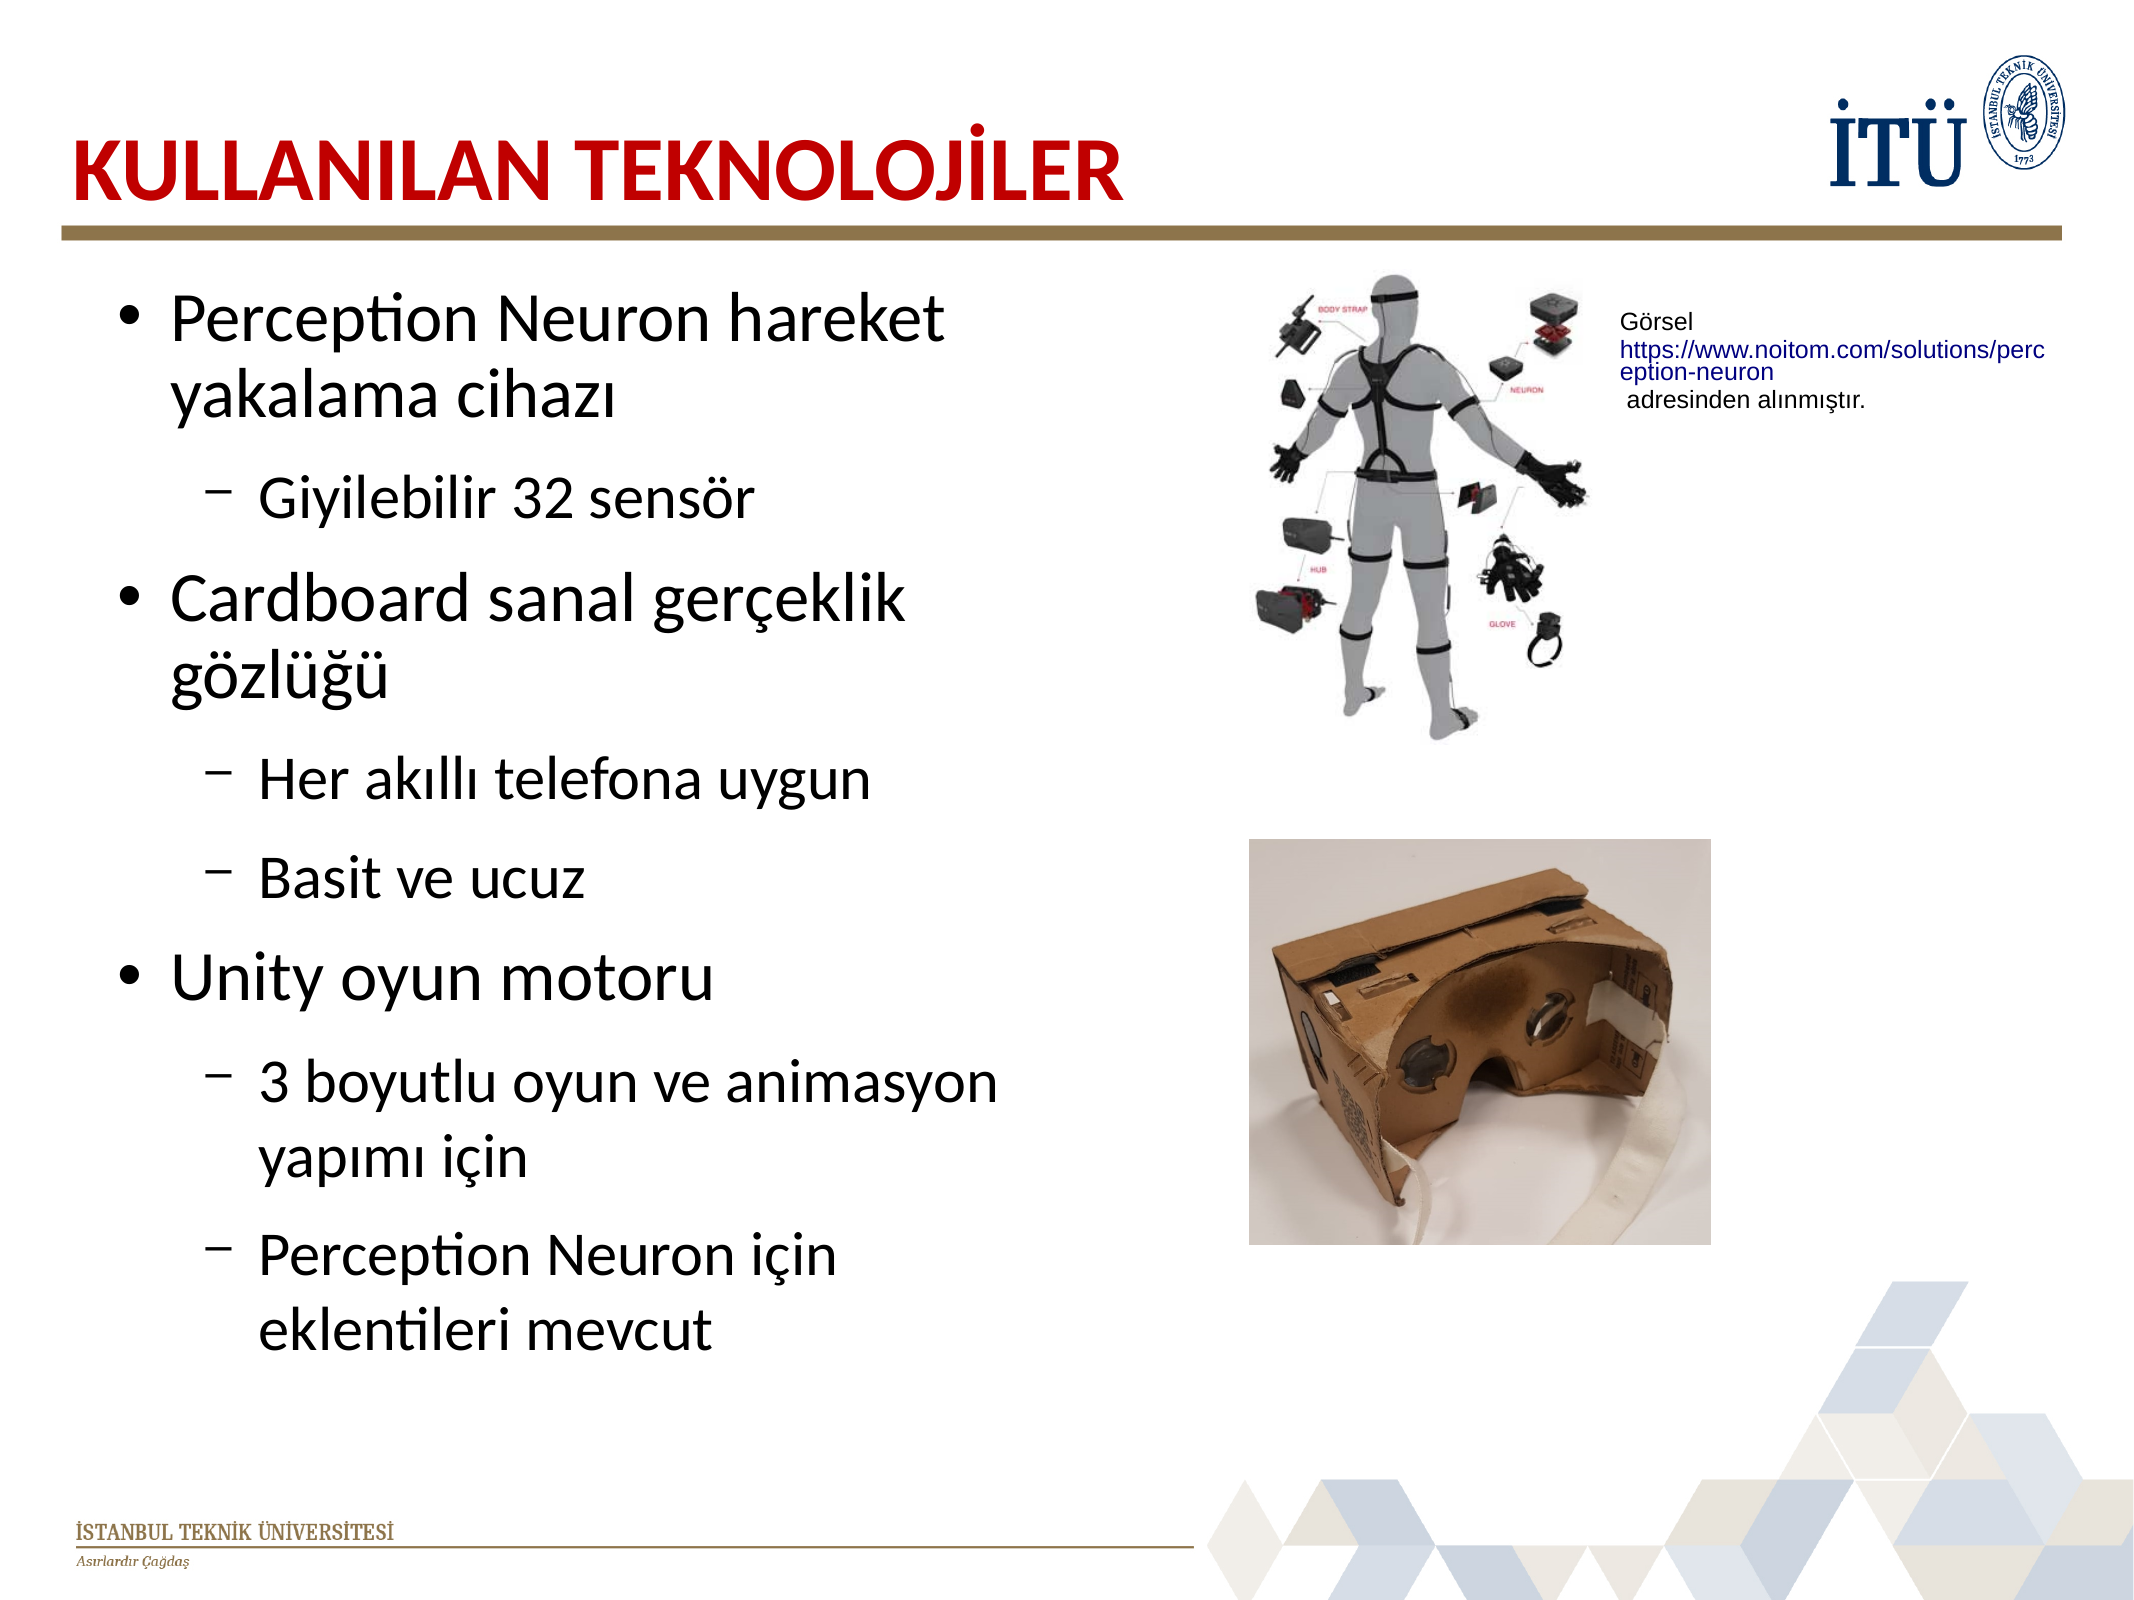

KULLANILAN TEKNOLOJİLER
# Perception Neuron hareket yakalama cihazı
Giyilebilir 32 sensör
Cardboard sanal gerçeklik gözlüğü
Her akıllı telefona uygun
Basit ve ucuz
Unity oyun motoru
3 boyutlu oyun ve animasyon yapımı için
Perception Neuron için eklentileri mevcut
Görsel https://www.noitom.com/solutions/perception-neuron adresinden alınmıştır.